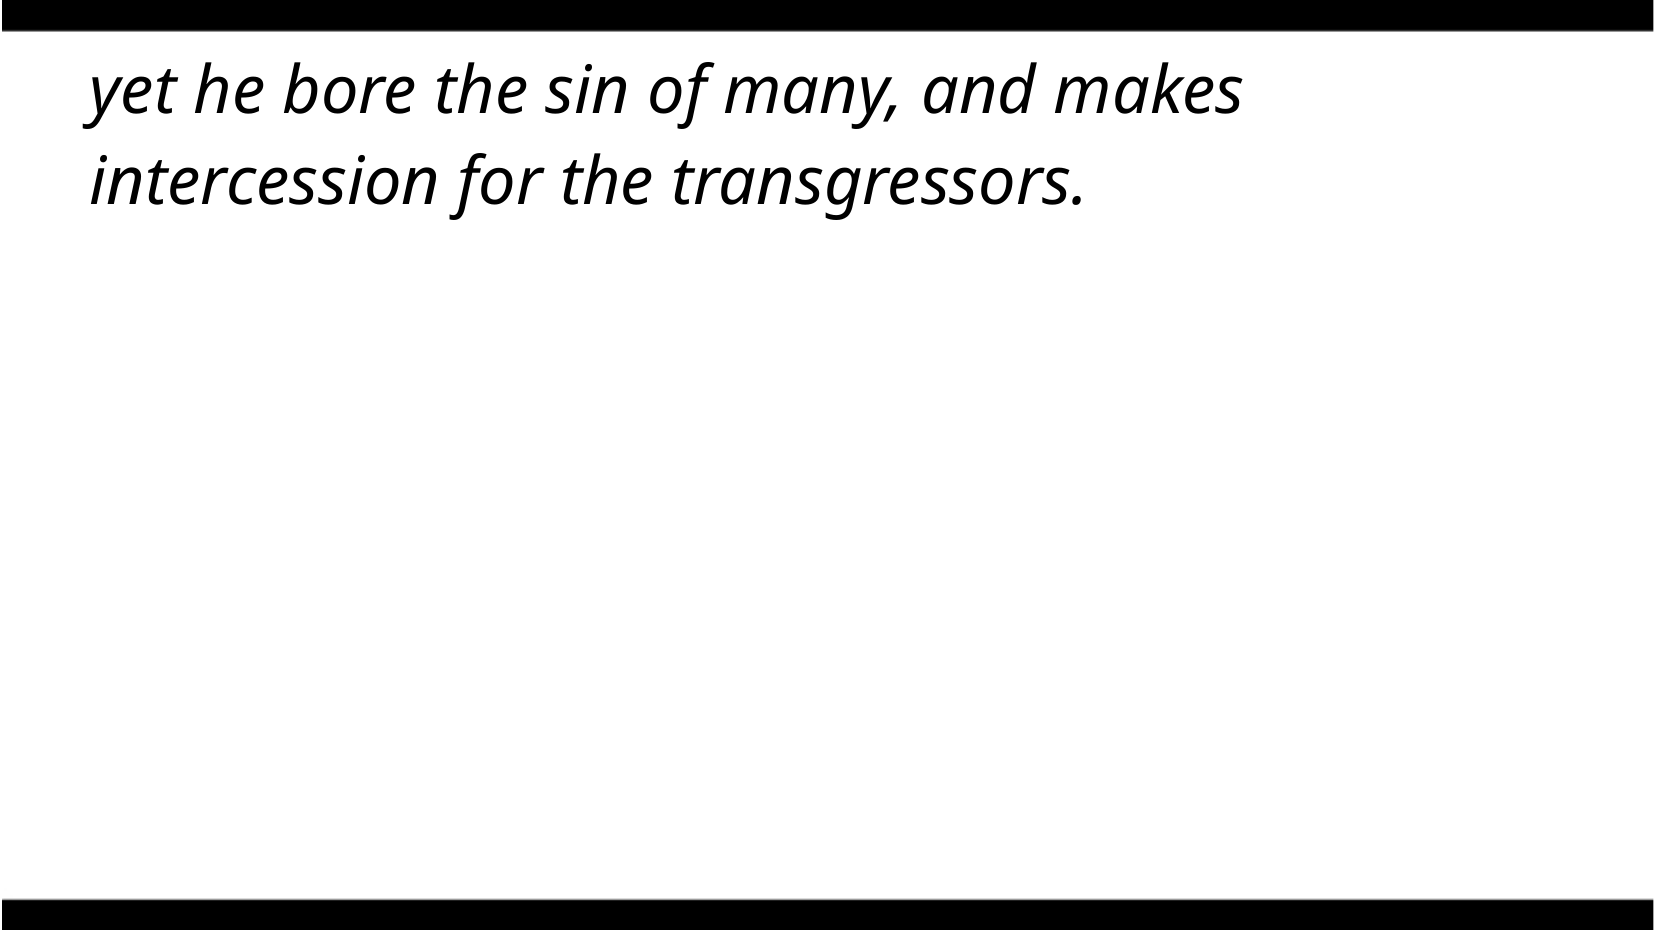

yet he bore the sin of many, and makes intercession for the transgressors.